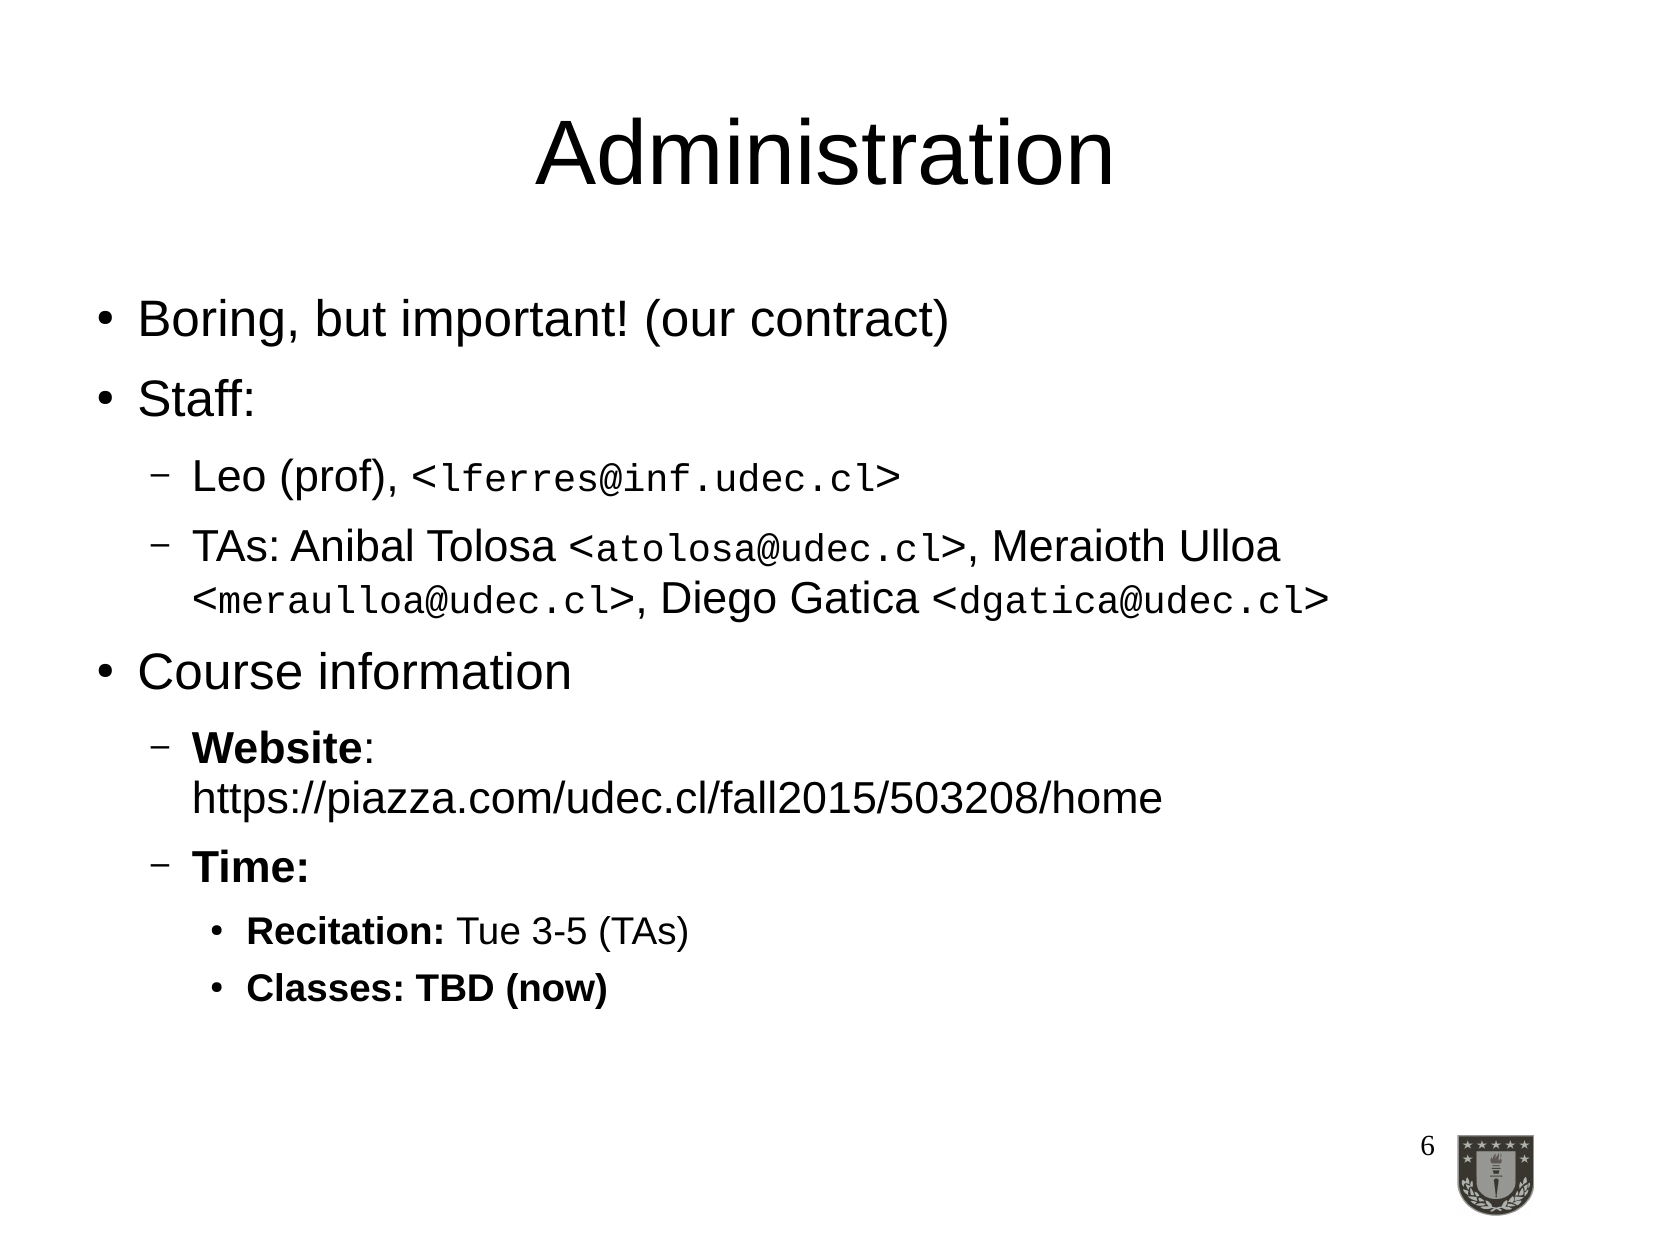

# Administration
Boring, but important! (our contract)
Staff:
Leo (prof), <lferres@inf.udec.cl>
TAs: Anibal Tolosa <atolosa@udec.cl>, Meraioth Ulloa <meraulloa@udec.cl>, Diego Gatica <dgatica@udec.cl>
Course information
Website:
https://piazza.com/udec.cl/fall2015/503208/home
Time:
Recitation: Tue 3-5 (TAs)
Classes: TBD (now)
6